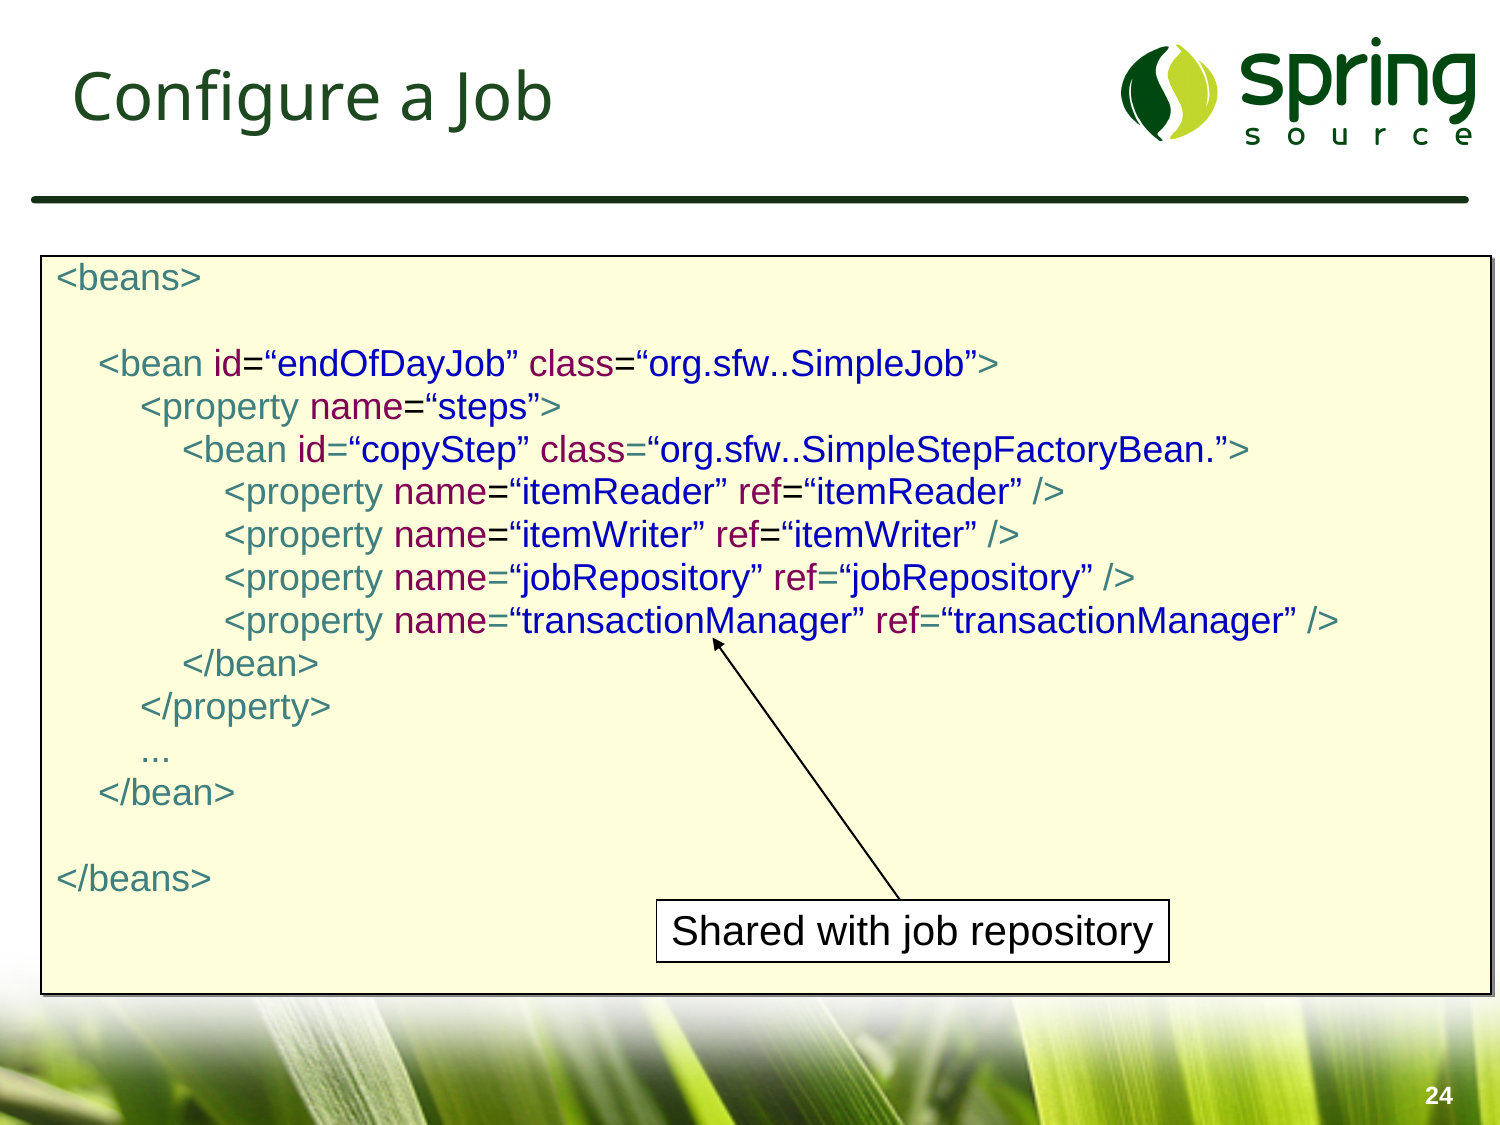

# Configure a Job
<beans>
 <bean id=“endOfDayJob” class=“org.sfw..SimpleJob”>
 <property name=“steps”>
 <bean id=“copyStep” class=“org.sfw..SimpleStepFactoryBean.”>
 <property name=“itemReader” ref=“itemReader” />
 <property name=“itemWriter” ref=“itemWriter” />
 <property name=“jobRepository” ref=“jobRepository” />
 <property name=“transactionManager” ref=“transactionManager” />
 </bean>
 </property>
 ...
 </bean>
</beans>
Shared with job repository